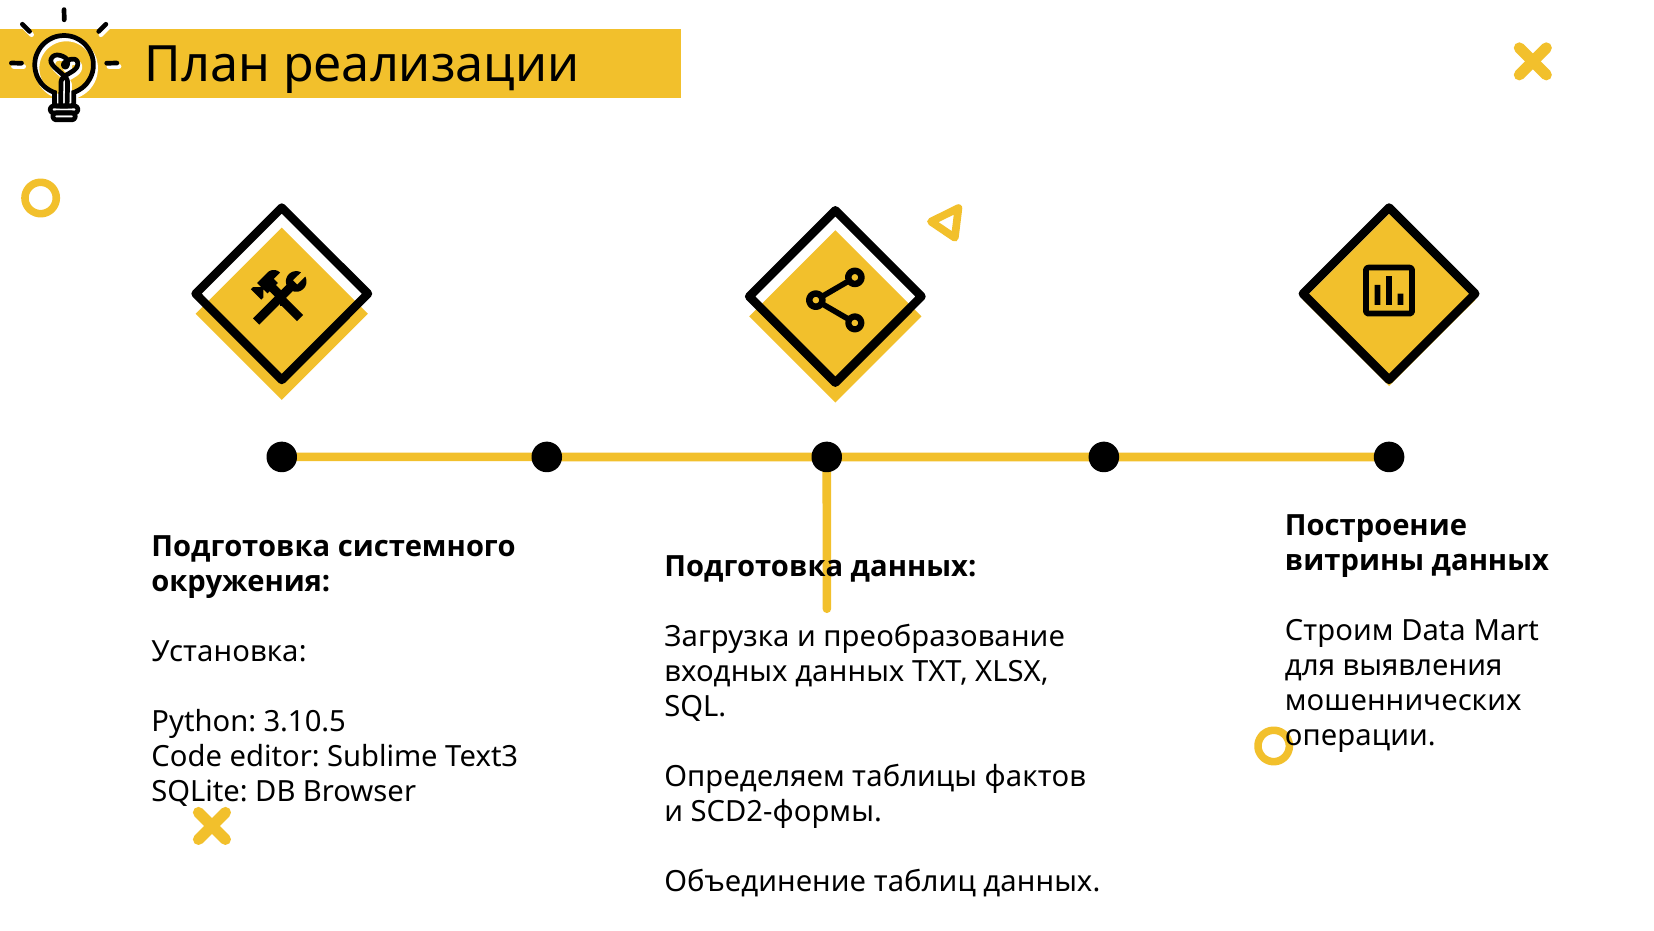

# План реализации
Подготовка системного окружения:
Установка:
Python: 3.10.5
Code editor: Sublime Text3
SQLite: DB Browser
Построение витрины данных
Строим Data Mart для выявления мошеннических операции.
Подготовка данных:
Загрузка и преобразование входных данных TXT, XLSX, SQL.
Определяем таблицы фактов и SCD2-формы.
Объединение таблиц данных.